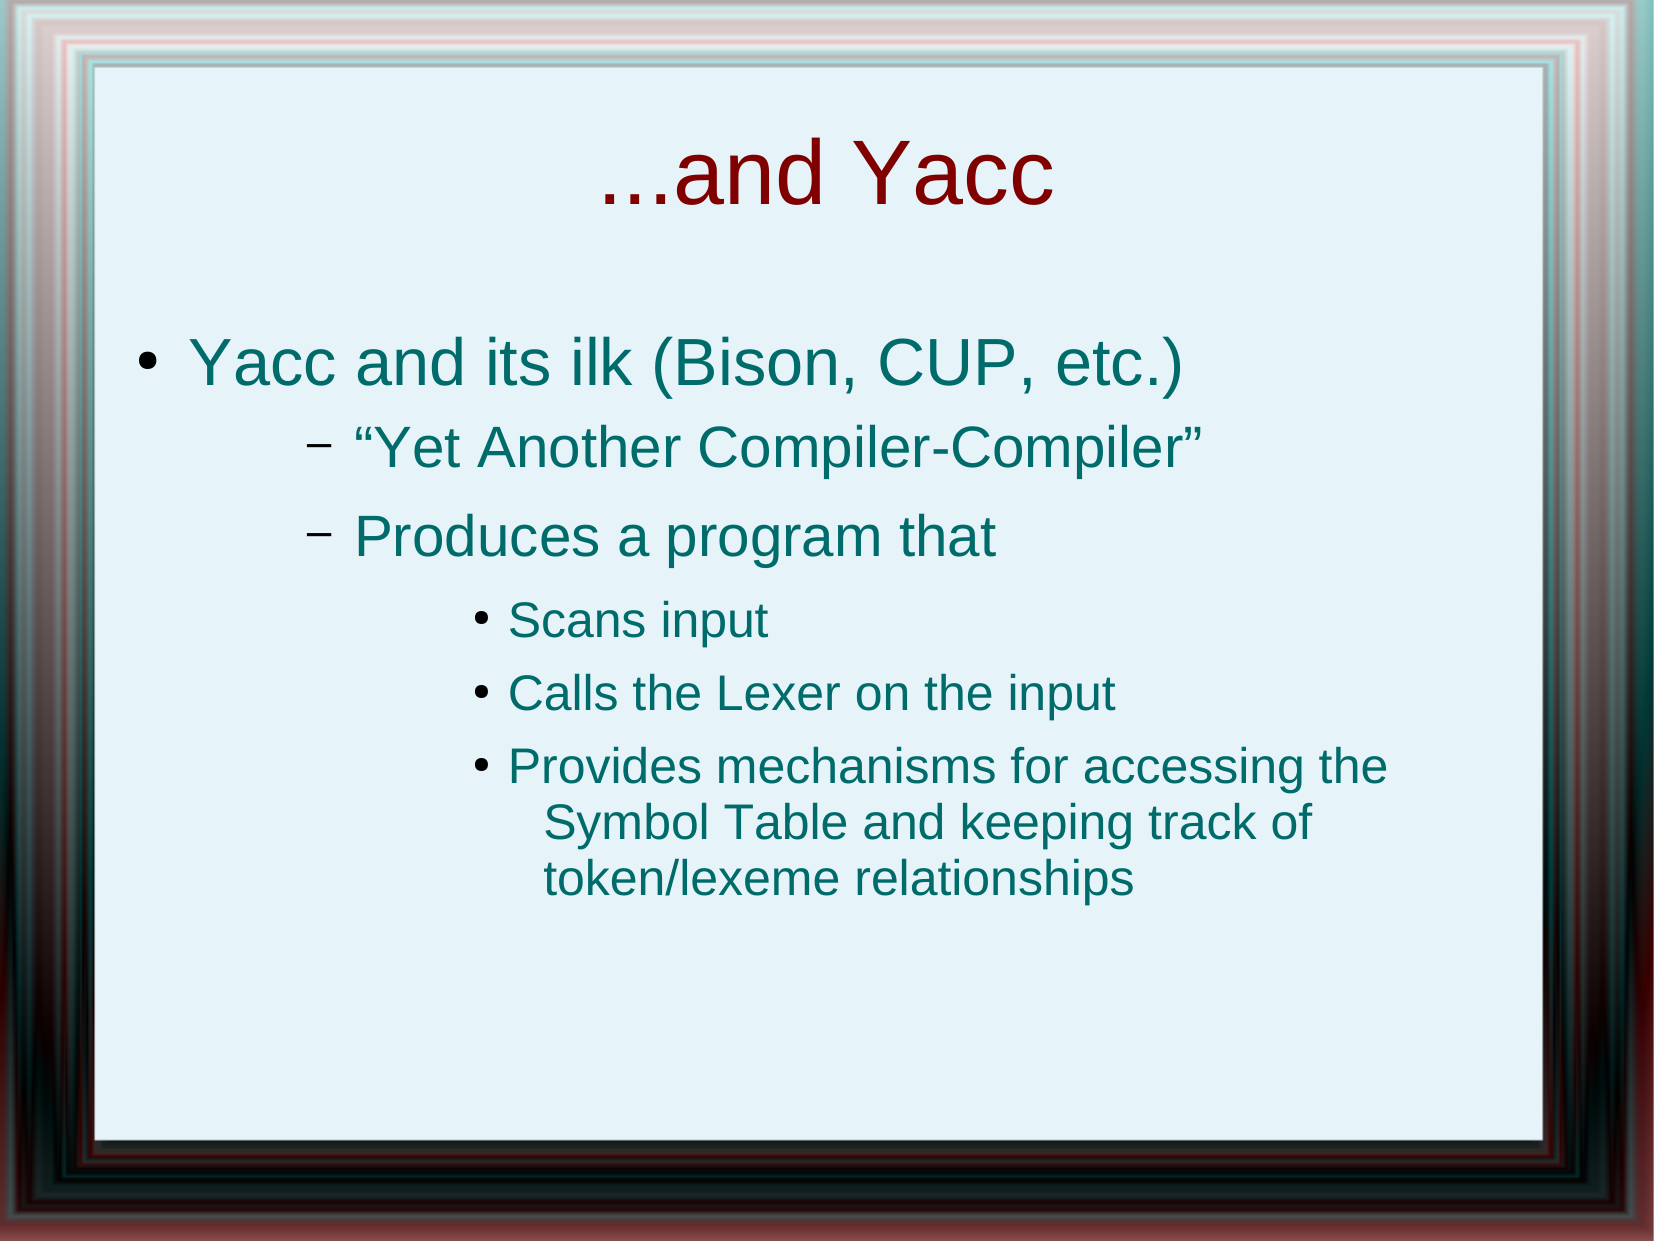

# ...and Yacc
Yacc and its ilk (Bison, CUP, etc.)
“Yet Another Compiler-Compiler”
Produces a program that
Scans input
Calls the Lexer on the input
Provides mechanisms for accessing the Symbol Table and keeping track of token/lexeme relationships